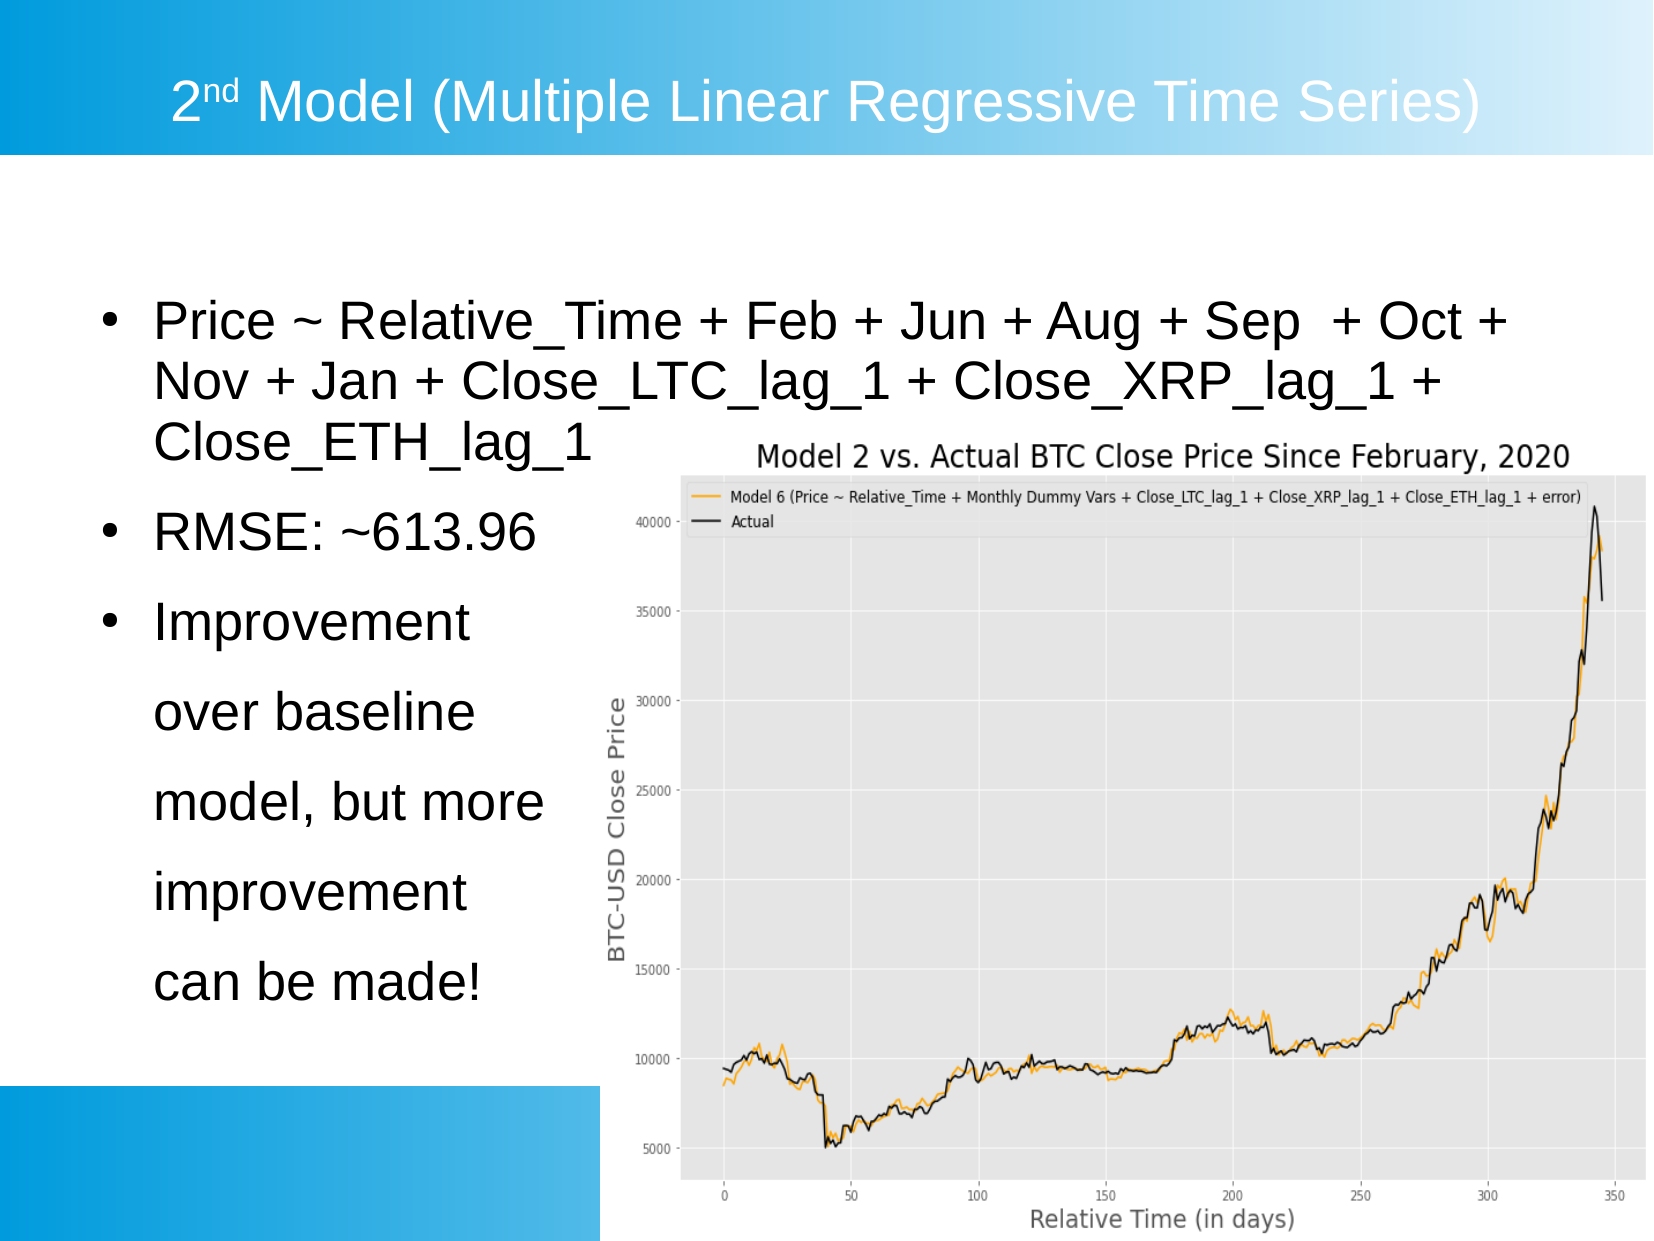

# 2nd Model (Multiple Linear Regressive Time Series)
Price ~ Relative_Time + Feb + Jun + Aug + Sep + Oct + Nov + Jan + Close_LTC_lag_1 + Close_XRP_lag_1 + Close_ETH_lag_1
RMSE: ~613.96
Improvement
over baseline
model, but more
improvement
can be made!